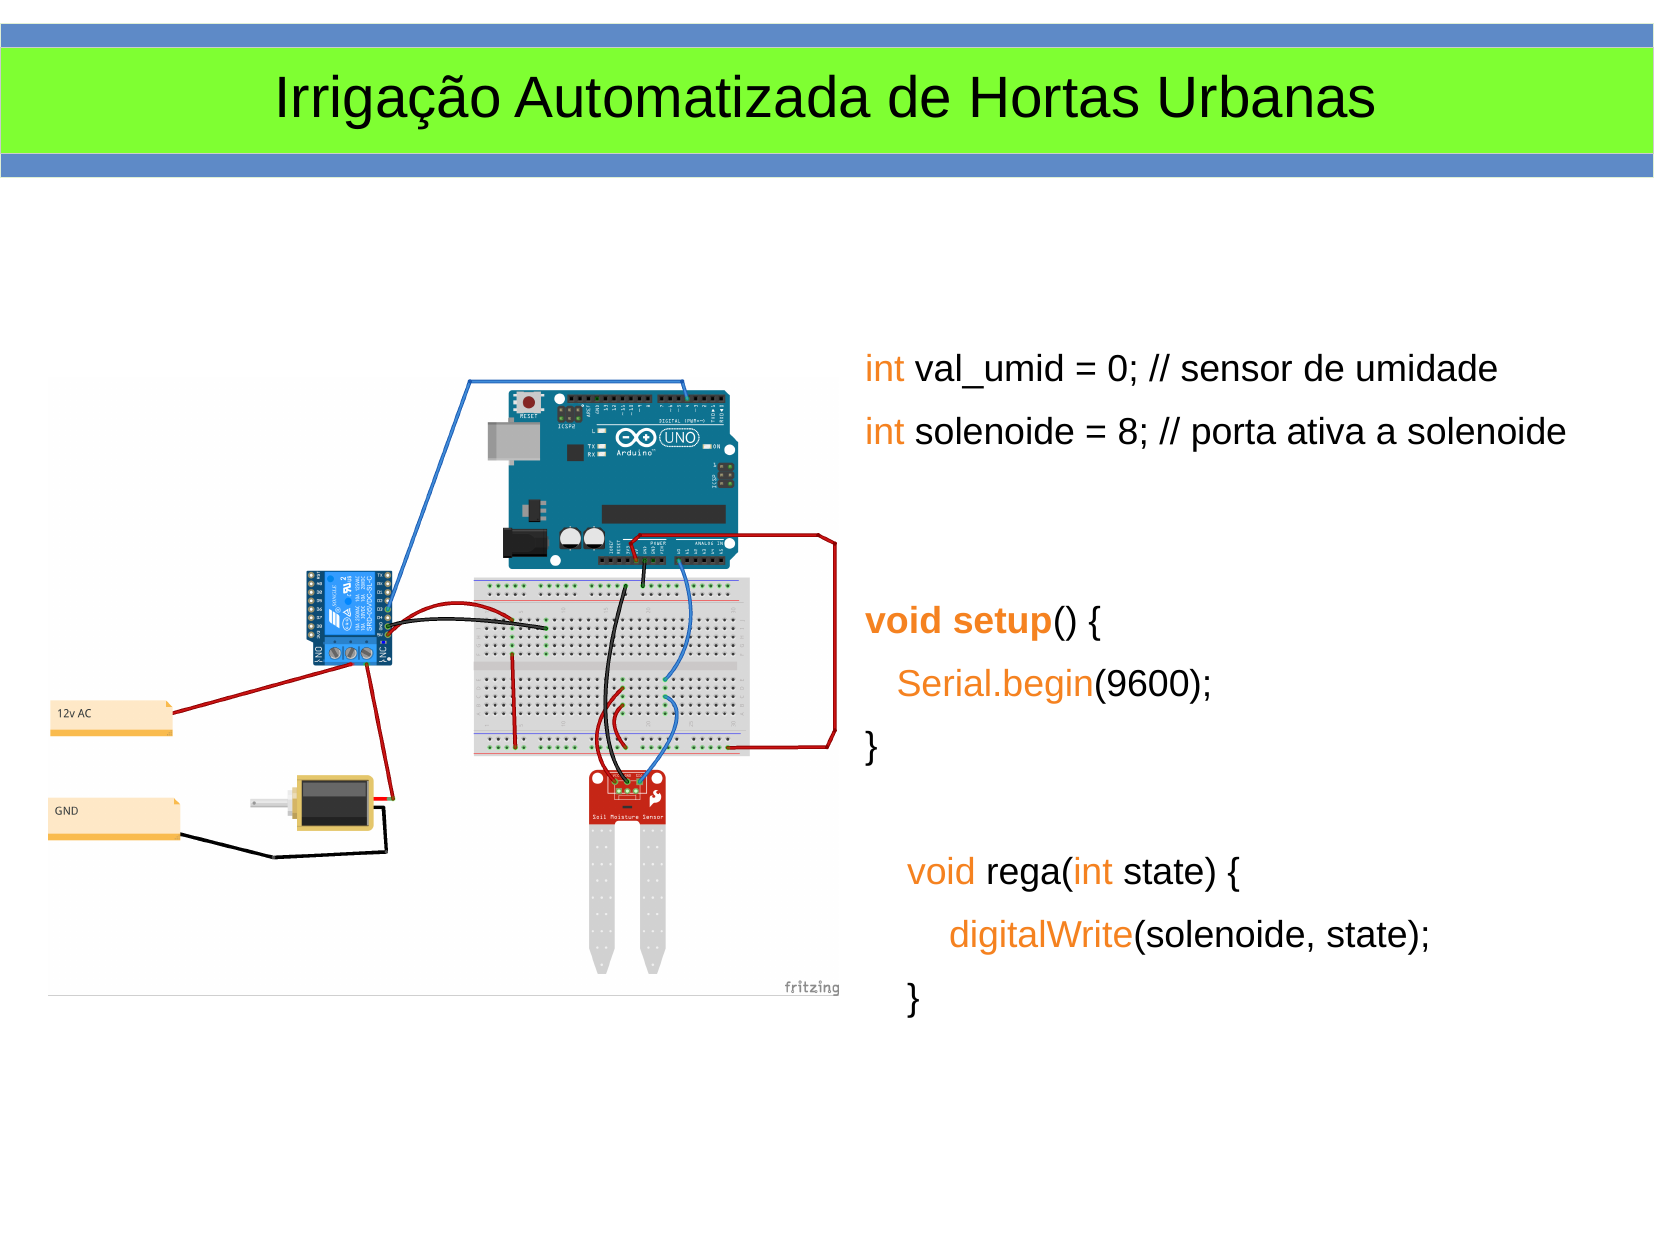

# Irrigação Automatizada de Hortas Urbanas
int val_umid = 0; // sensor de umidade
int solenoide = 8; // porta ativa a solenoide
void setup() {
 Serial.begin(9600);
}
 void rega(int state) {
 digitalWrite(solenoide, state);
 }